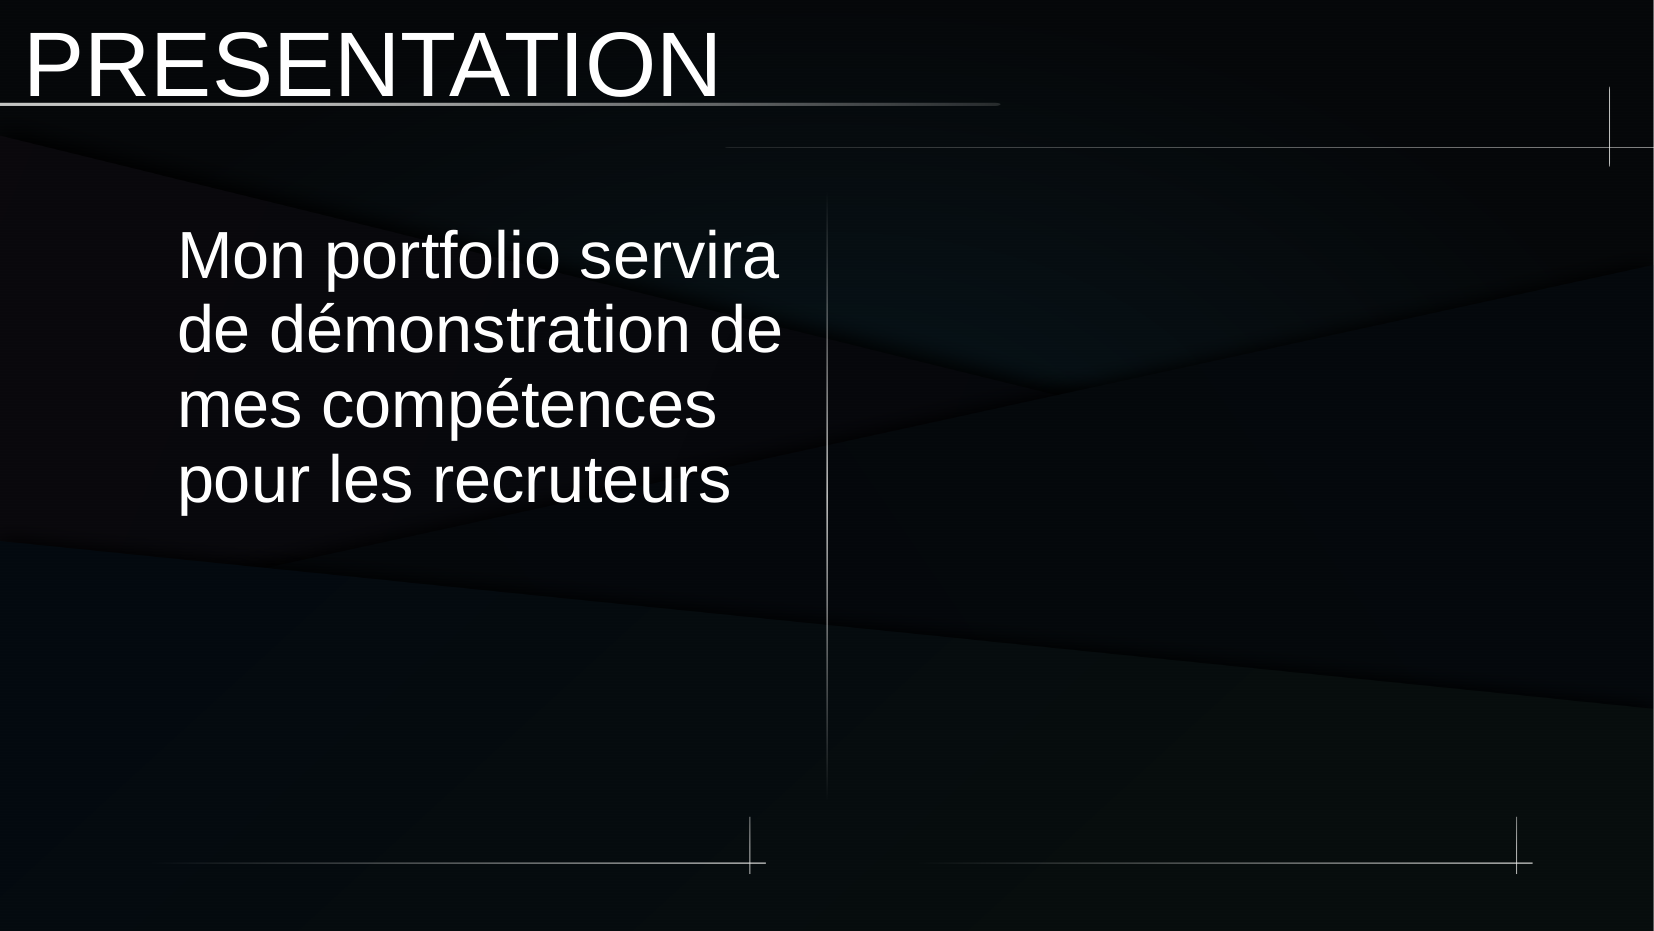

# PRESENTATION
Mon portfolio servira de démonstration de mes compétences pour les recruteurs